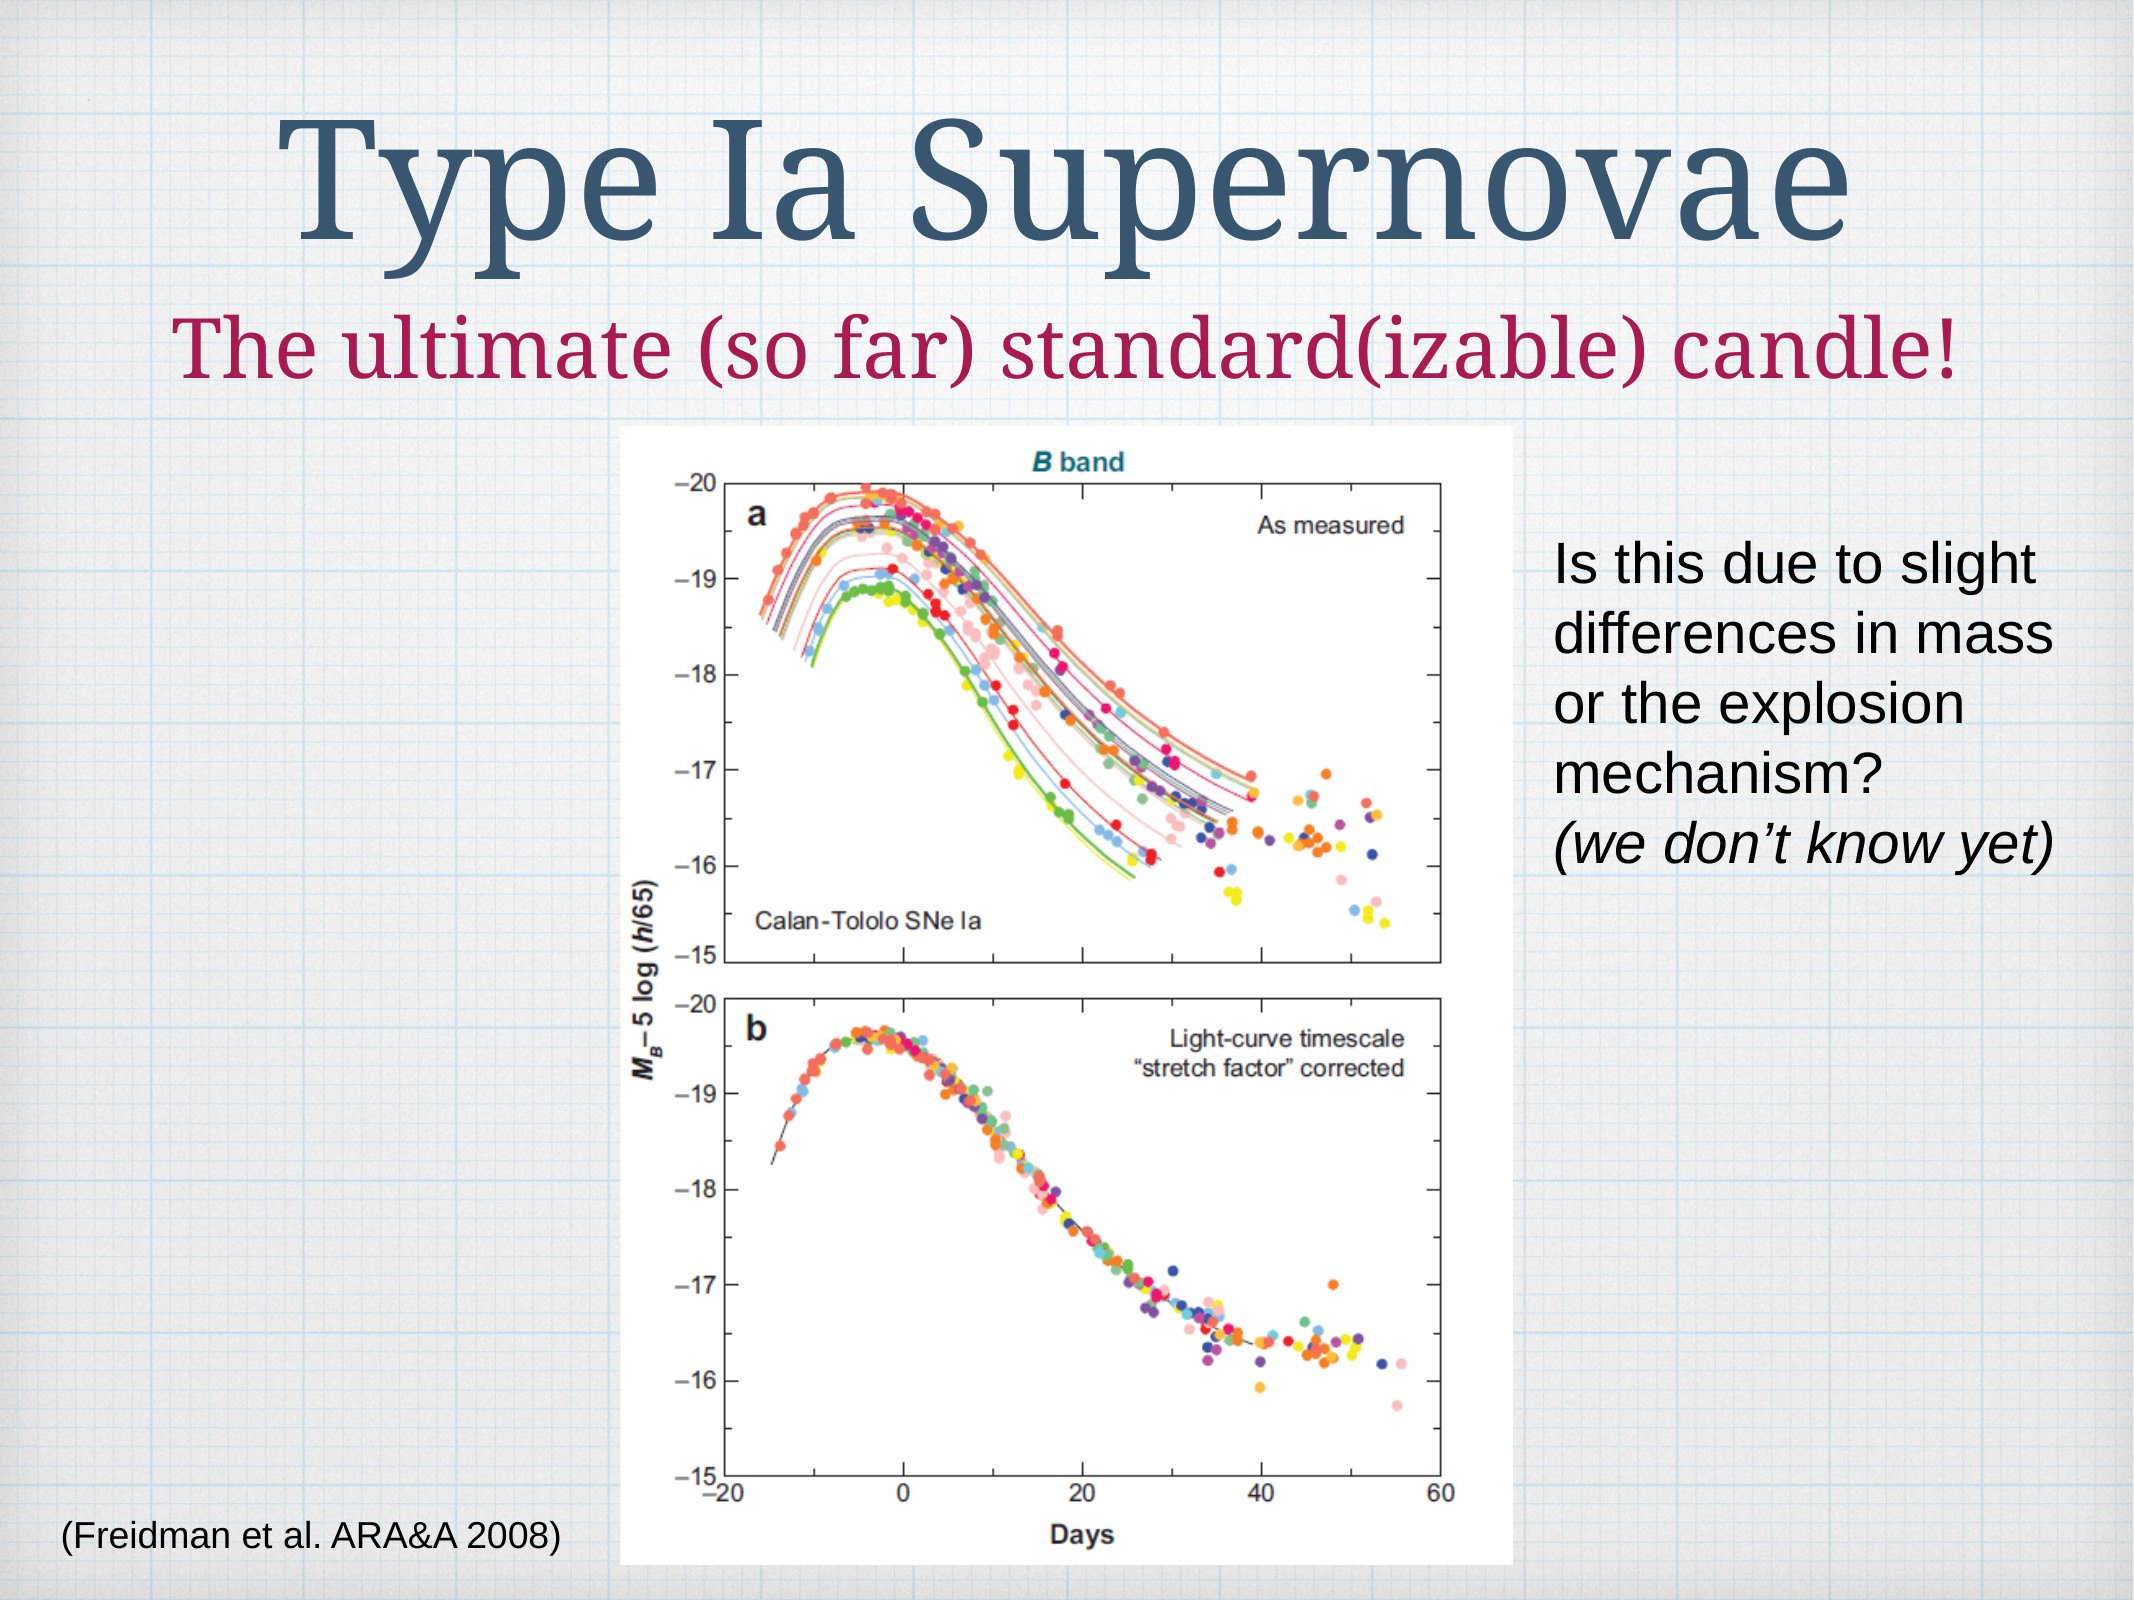

Type Ia Supernovae
The ultimate (so far) standard(izable) candle!
Is this due to slight differences in mass or the explosion mechanism?
(we don’t know yet)
(Freidman et al. ARA&A 2008)